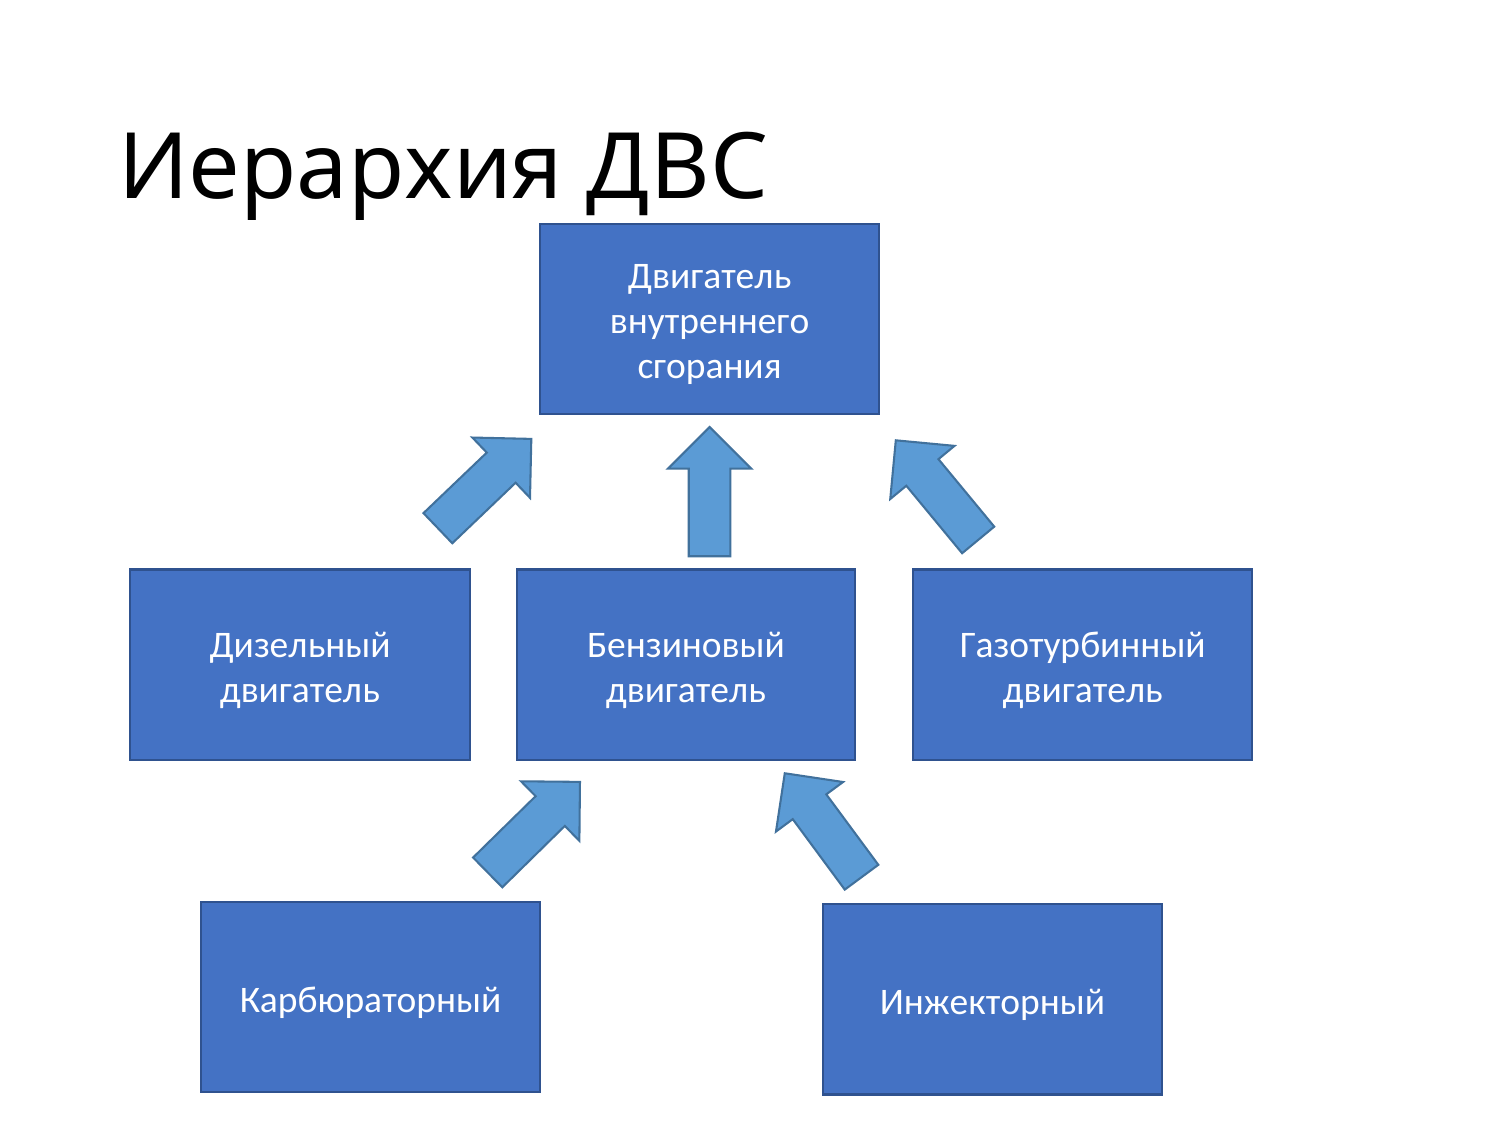

# Иерархия ДВС
Двигатель
внутреннего сгорания
Дизельный двигатель
Бензиновый двигатель
Газотурбинный двигатель
Карбюраторный
Инжекторный